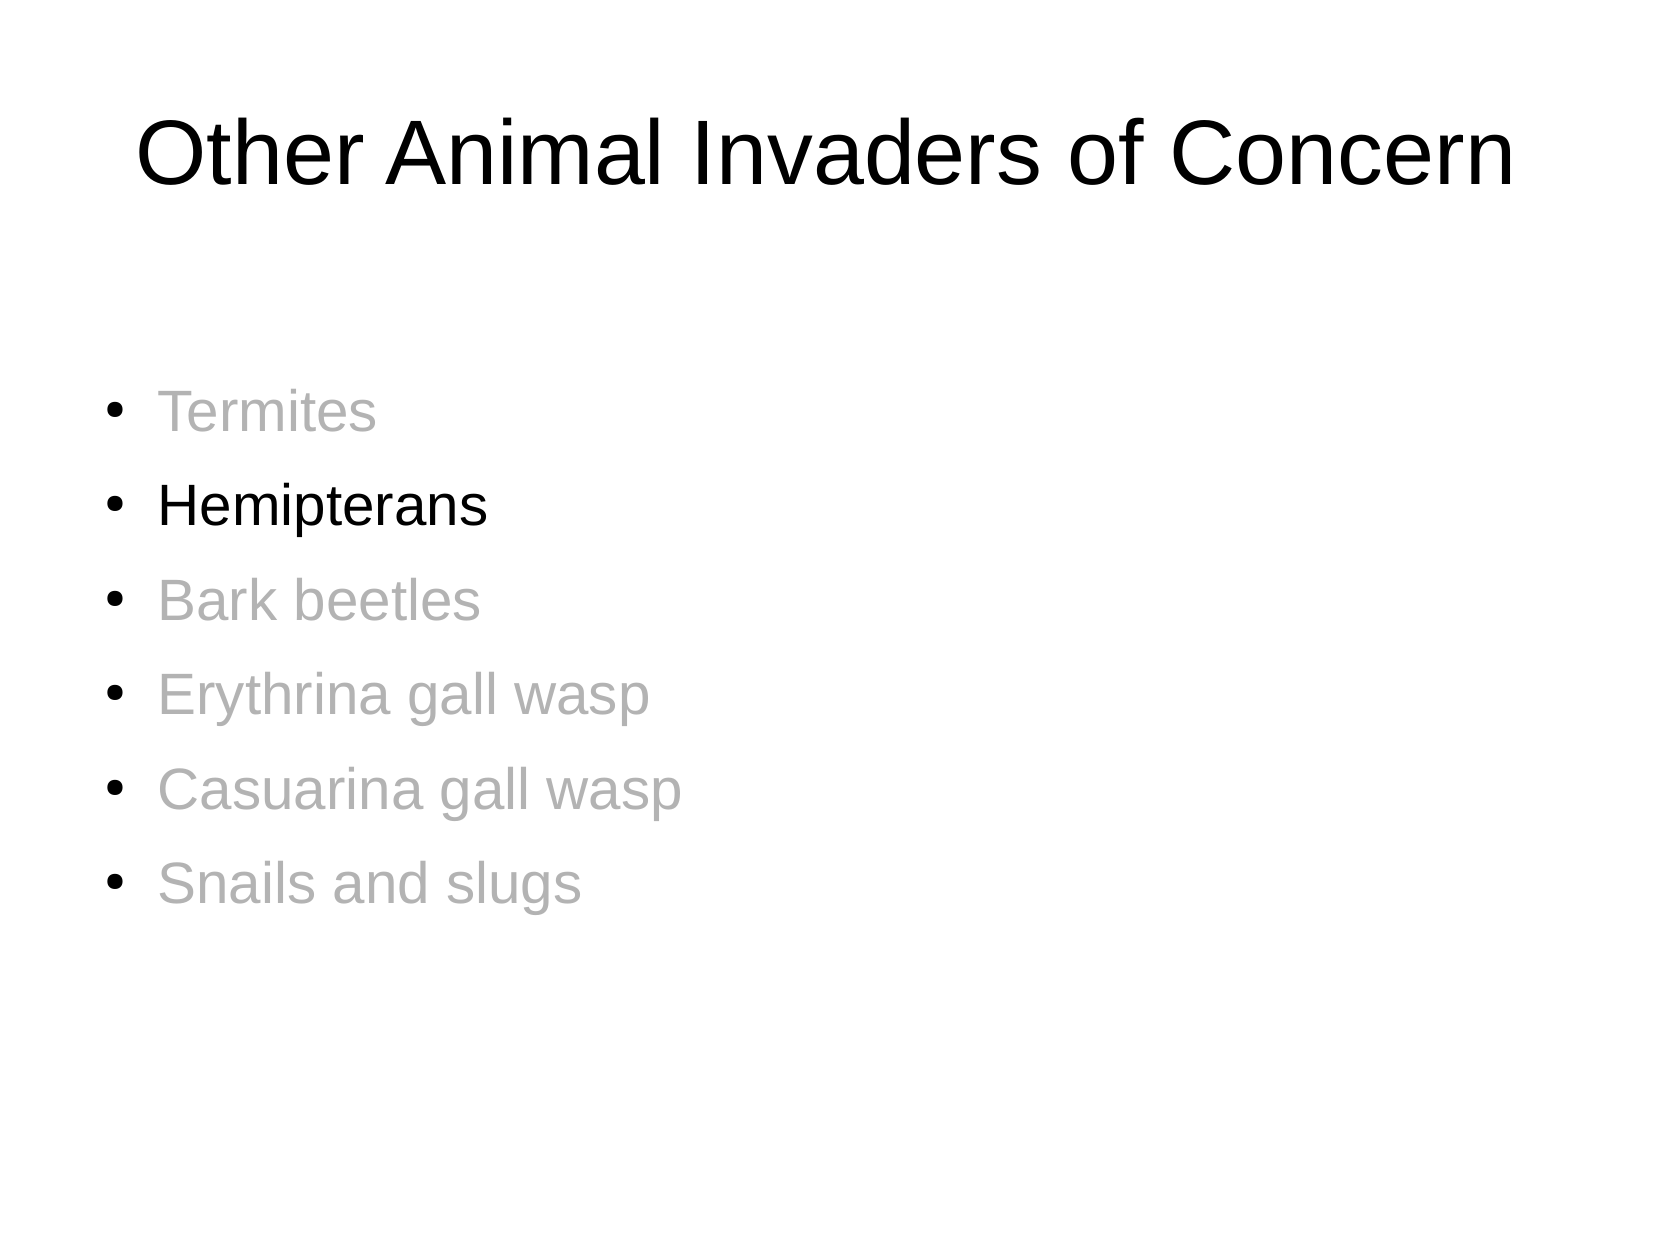

# Other Animal Invaders of Concern
Termites
Hemipterans
Bark beetles
Erythrina gall wasp
Casuarina gall wasp
Snails and slugs